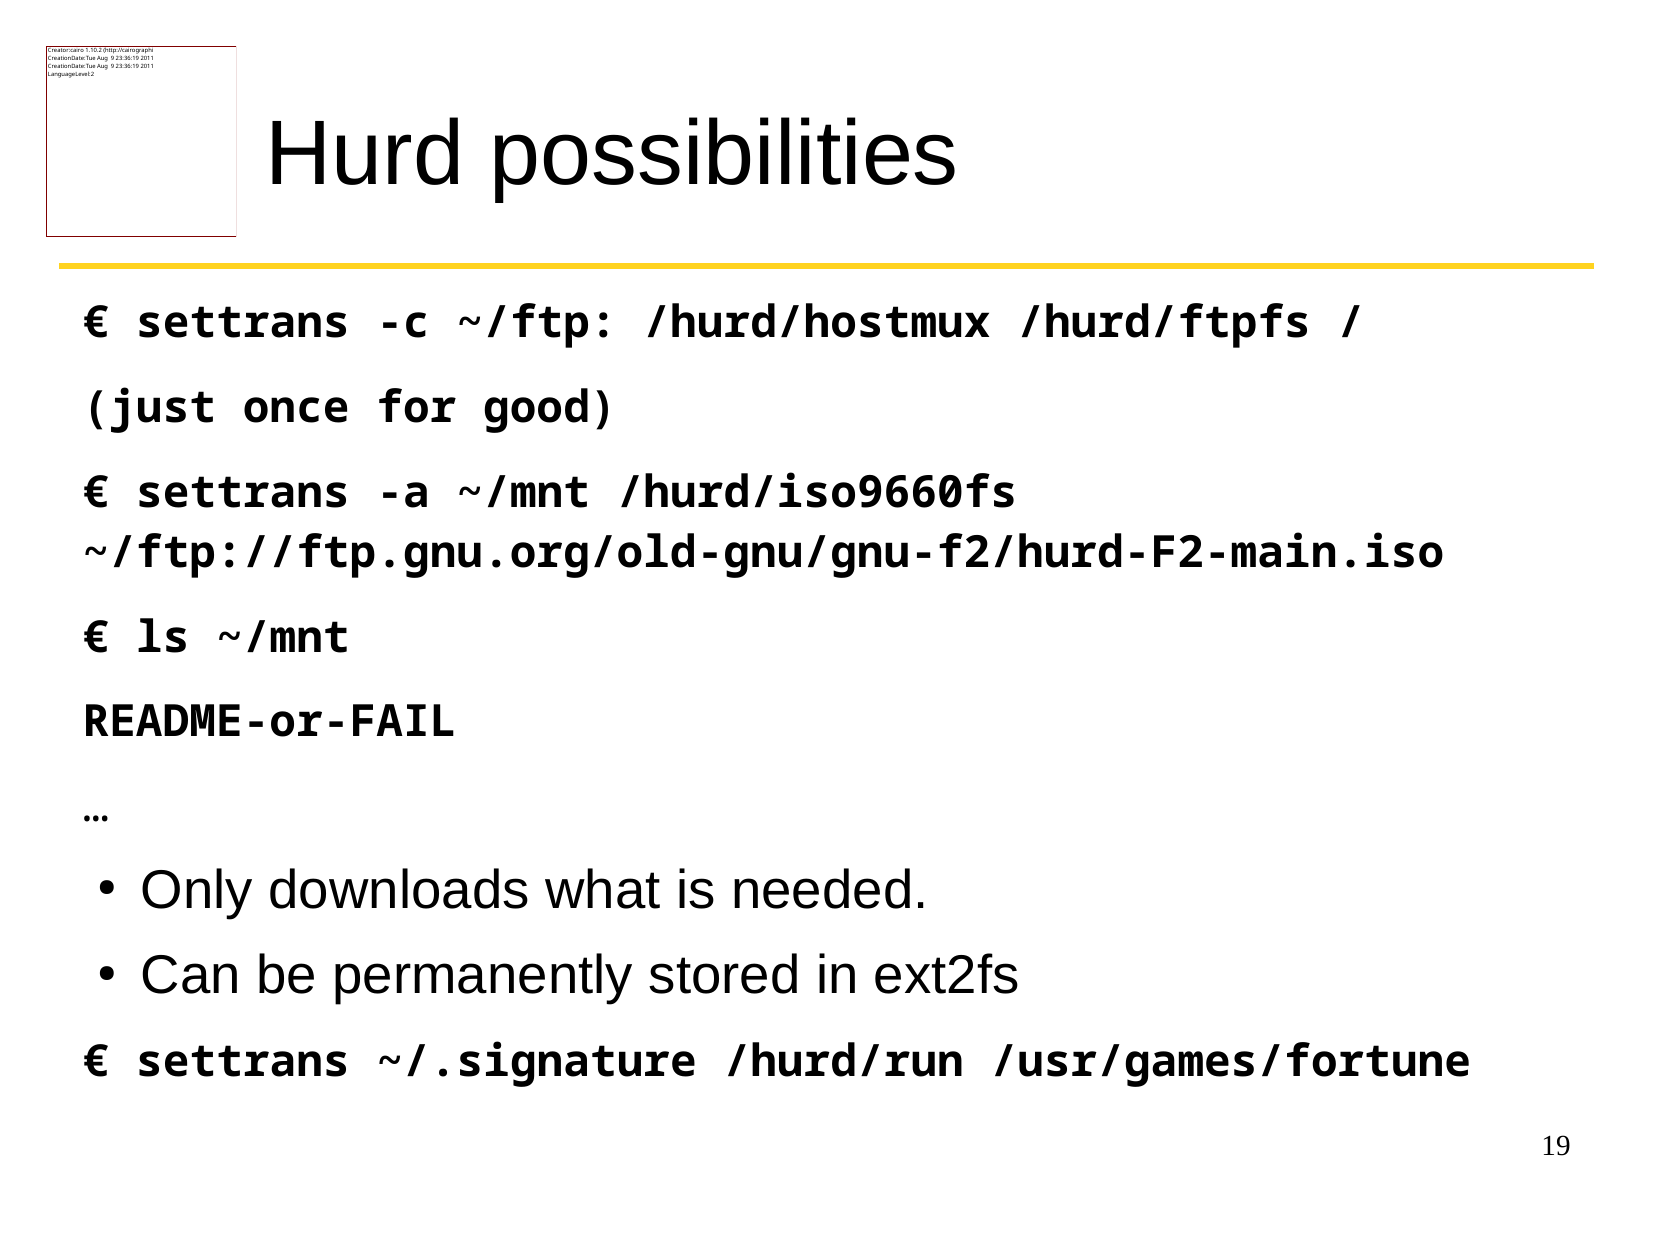

# Hurd possibilities
€ settrans -c ~/ftp: /hurd/hostmux /hurd/ftpfs /
(just once for good)
€ settrans -a ~/mnt /hurd/iso9660fs ~/ftp://ftp.gnu.org/old-gnu/gnu-f2/hurd-F2-main.iso
€ ls ~/mnt
README-or-FAIL
…
Only downloads what is needed.
Can be permanently stored in ext2fs
€ settrans ~/.signature /hurd/run /usr/games/fortune
19